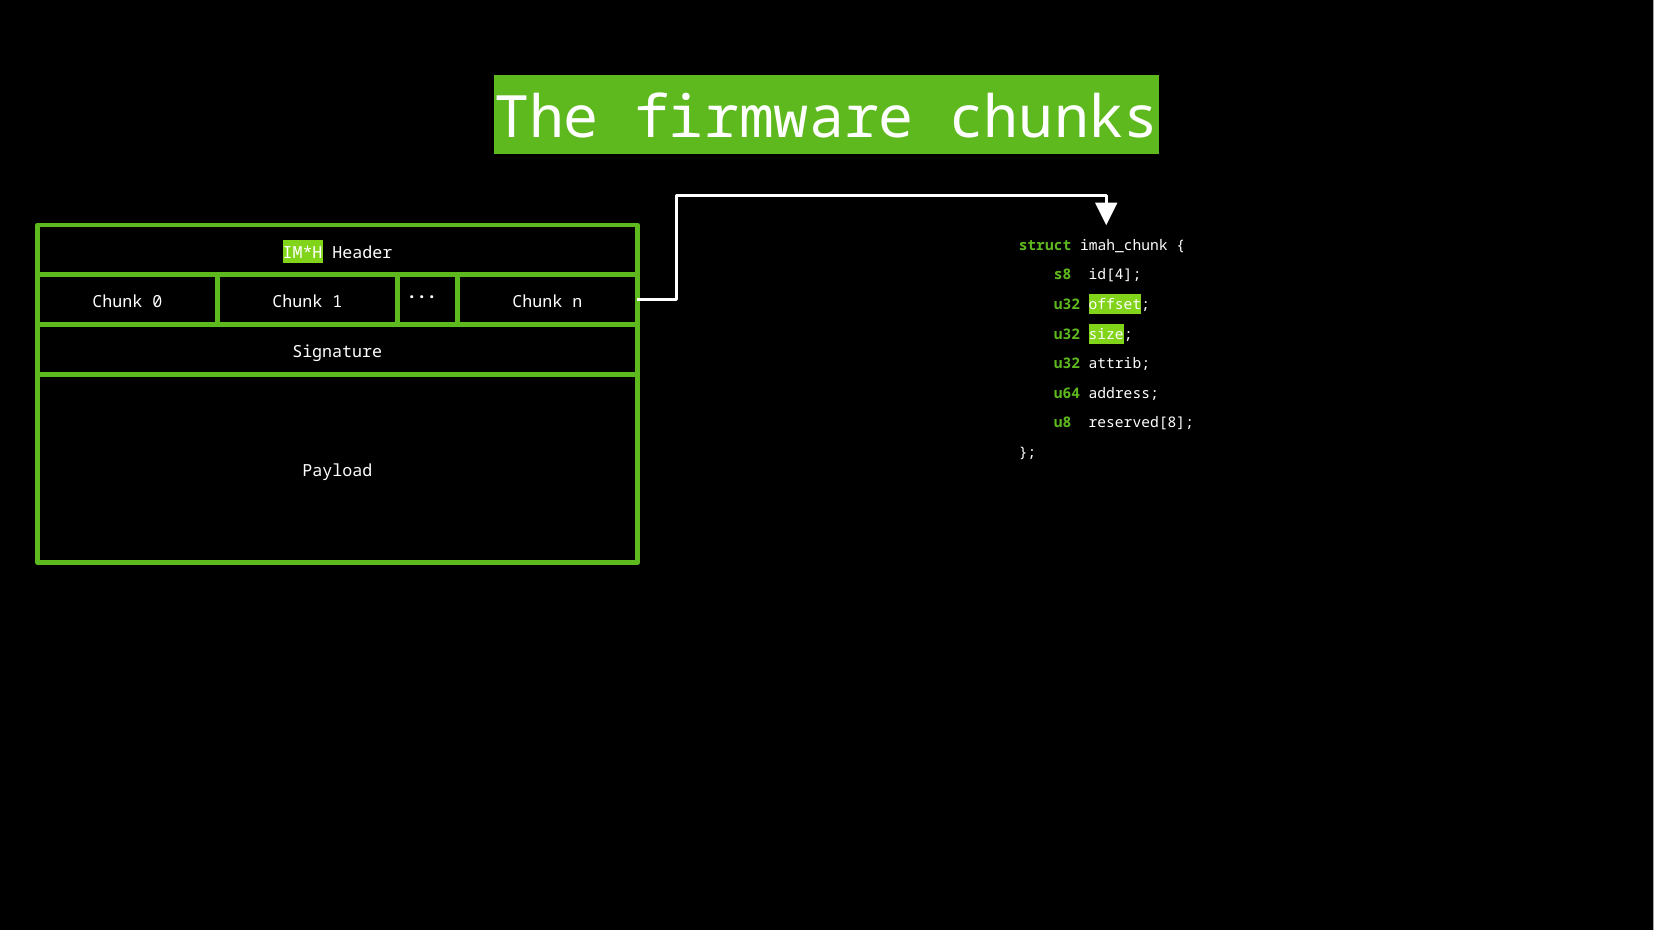

# The firmware chunks
IM*H Header
struct imah_chunk {
 s8 id[4];
 u32 offset;
 u32 size;
 u32 attrib;
 u64 address;
 u8 reserved[8];
};
...
Chunk 0
Chunk 1
Chunk n
Signature
Payload